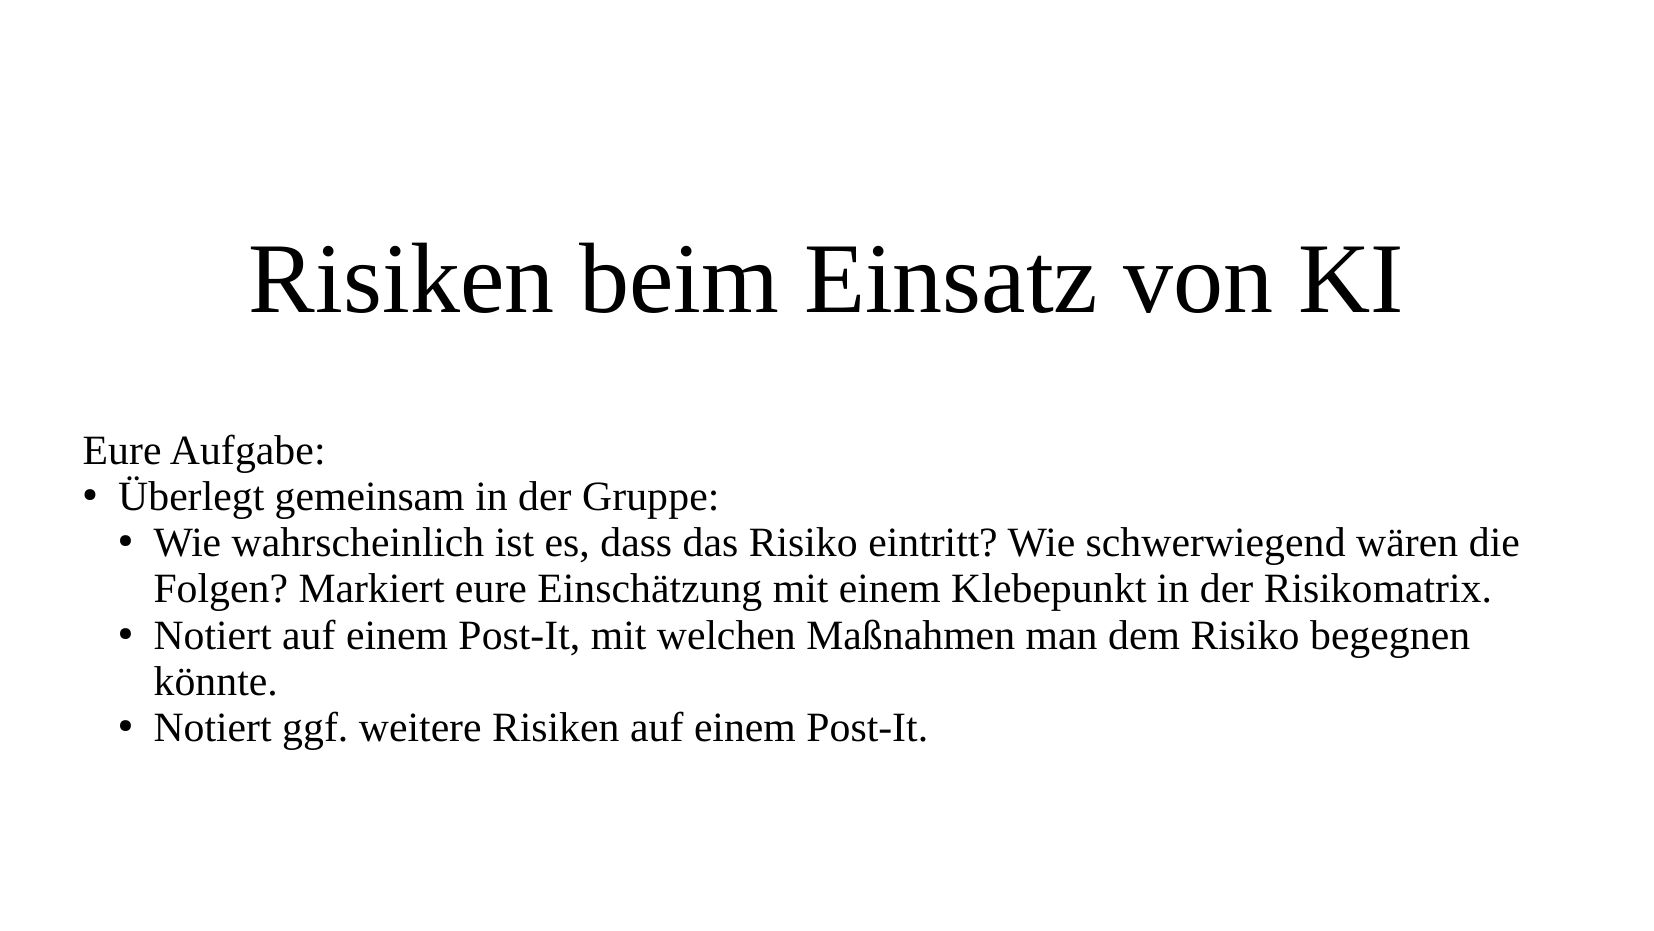

# Risiken beim Einsatz von KI
Eure Aufgabe:
Überlegt gemeinsam in der Gruppe:
Wie wahrscheinlich ist es, dass das Risiko eintritt? Wie schwerwiegend wären die Folgen? Markiert eure Einschätzung mit einem Klebepunkt in der Risikomatrix.
Notiert auf einem Post-It, mit welchen Maßnahmen man dem Risiko begegnen könnte.
Notiert ggf. weitere Risiken auf einem Post-It.